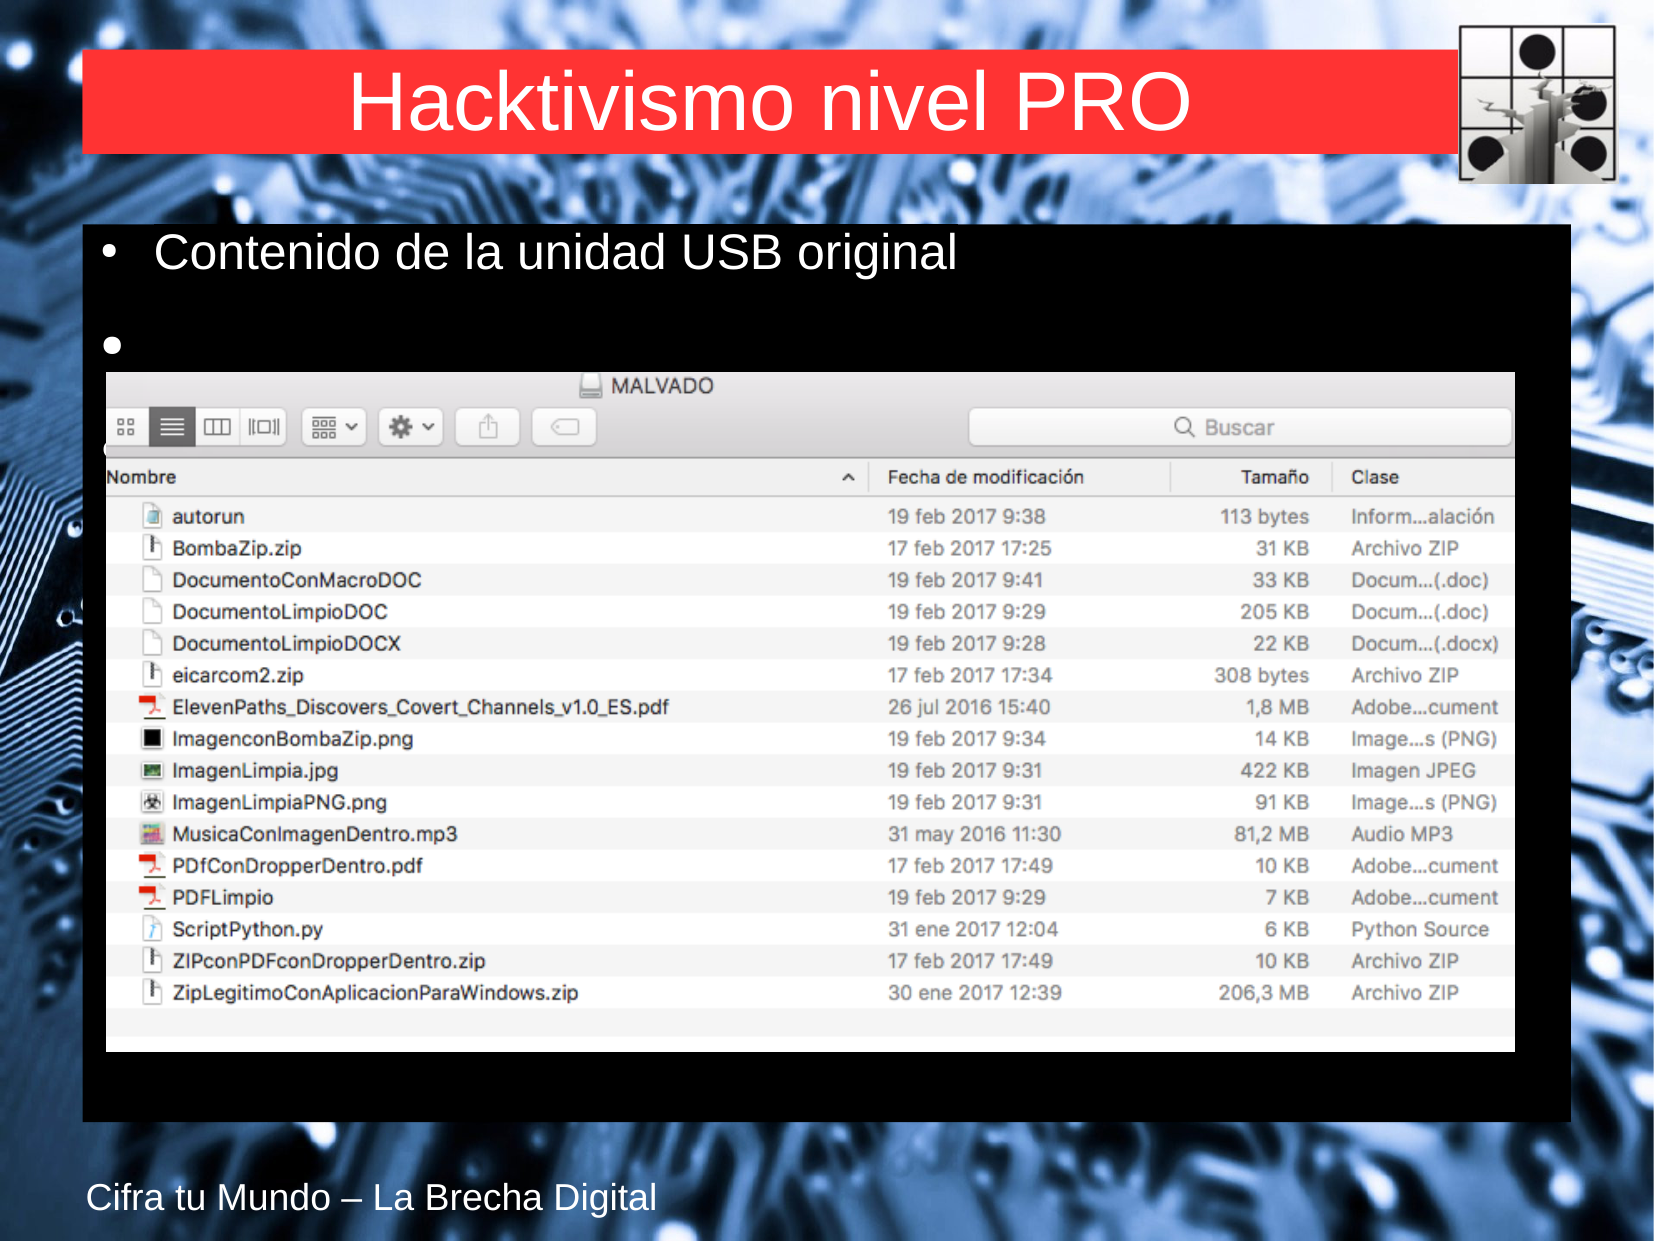

Tráfico de datos seguro con Tor y/o VPN
Hacktivismo nivel PRO
# Contenido de la unidad USB original
Cifra tu Mundo – La Brecha Digital